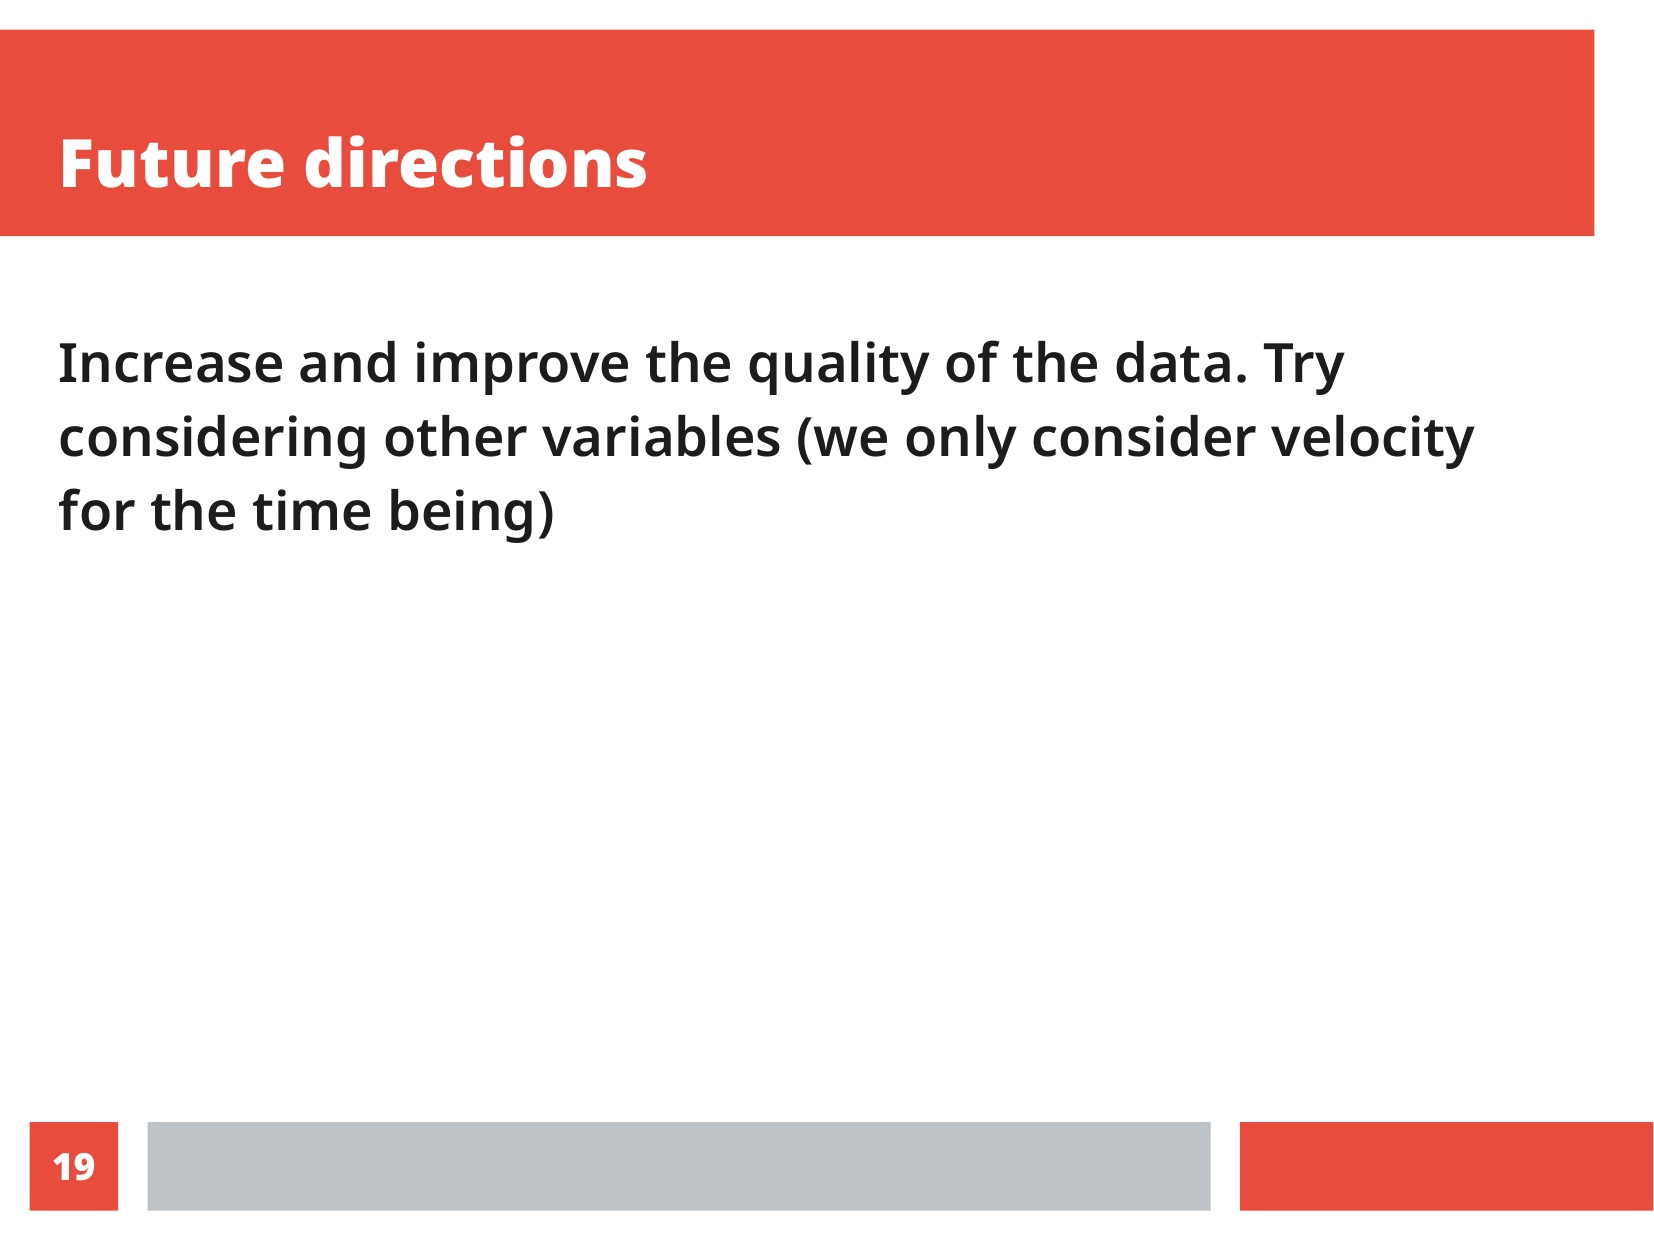

# Future directions
Increase and improve the quality of the data. Try considering other variables (we only consider velocity for the time being)
19